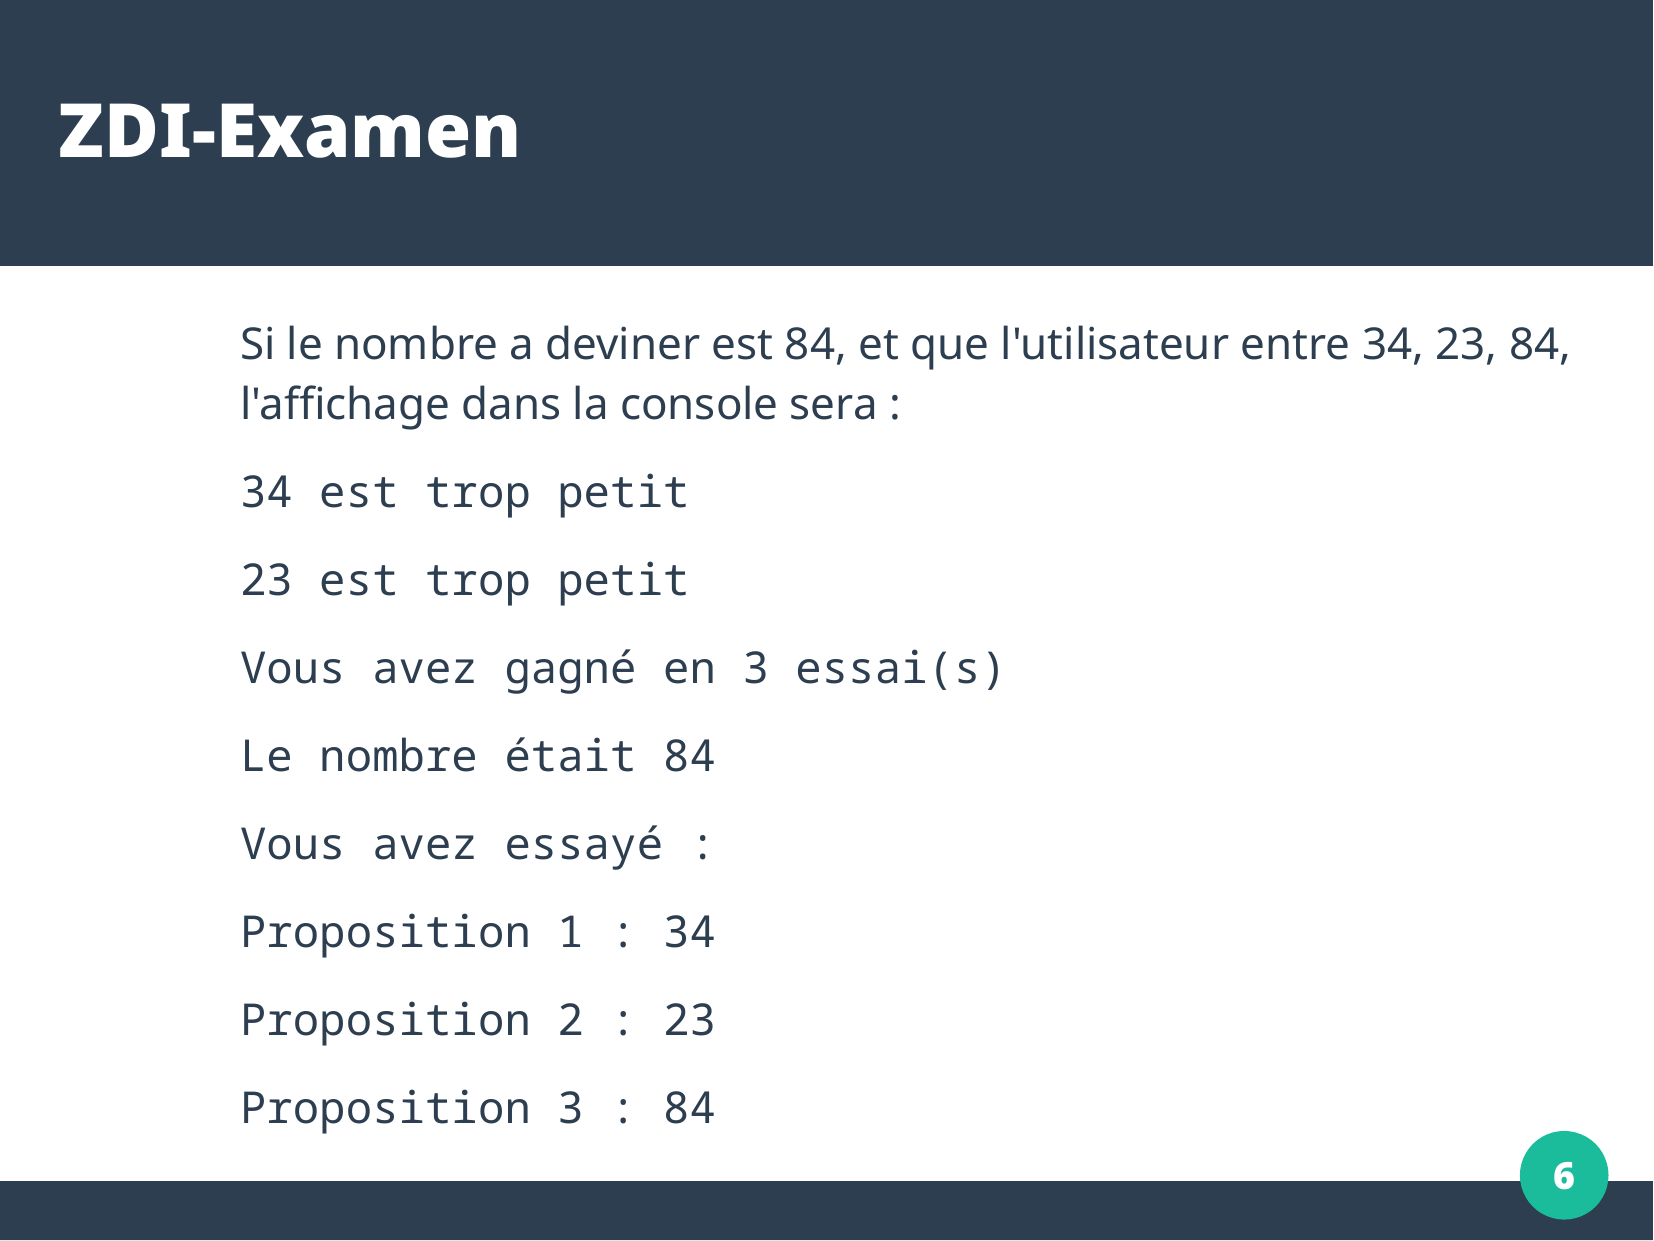

# ZDI-Examen
Si le nombre a deviner est 84, et que l'utilisateur entre 34, 23, 84, l'affichage dans la console sera :
34 est trop petit
23 est trop petit
Vous avez gagné en 3 essai(s)
Le nombre était 84
Vous avez essayé :
Proposition 1 : 34
Proposition 2 : 23
Proposition 3 : 84
6